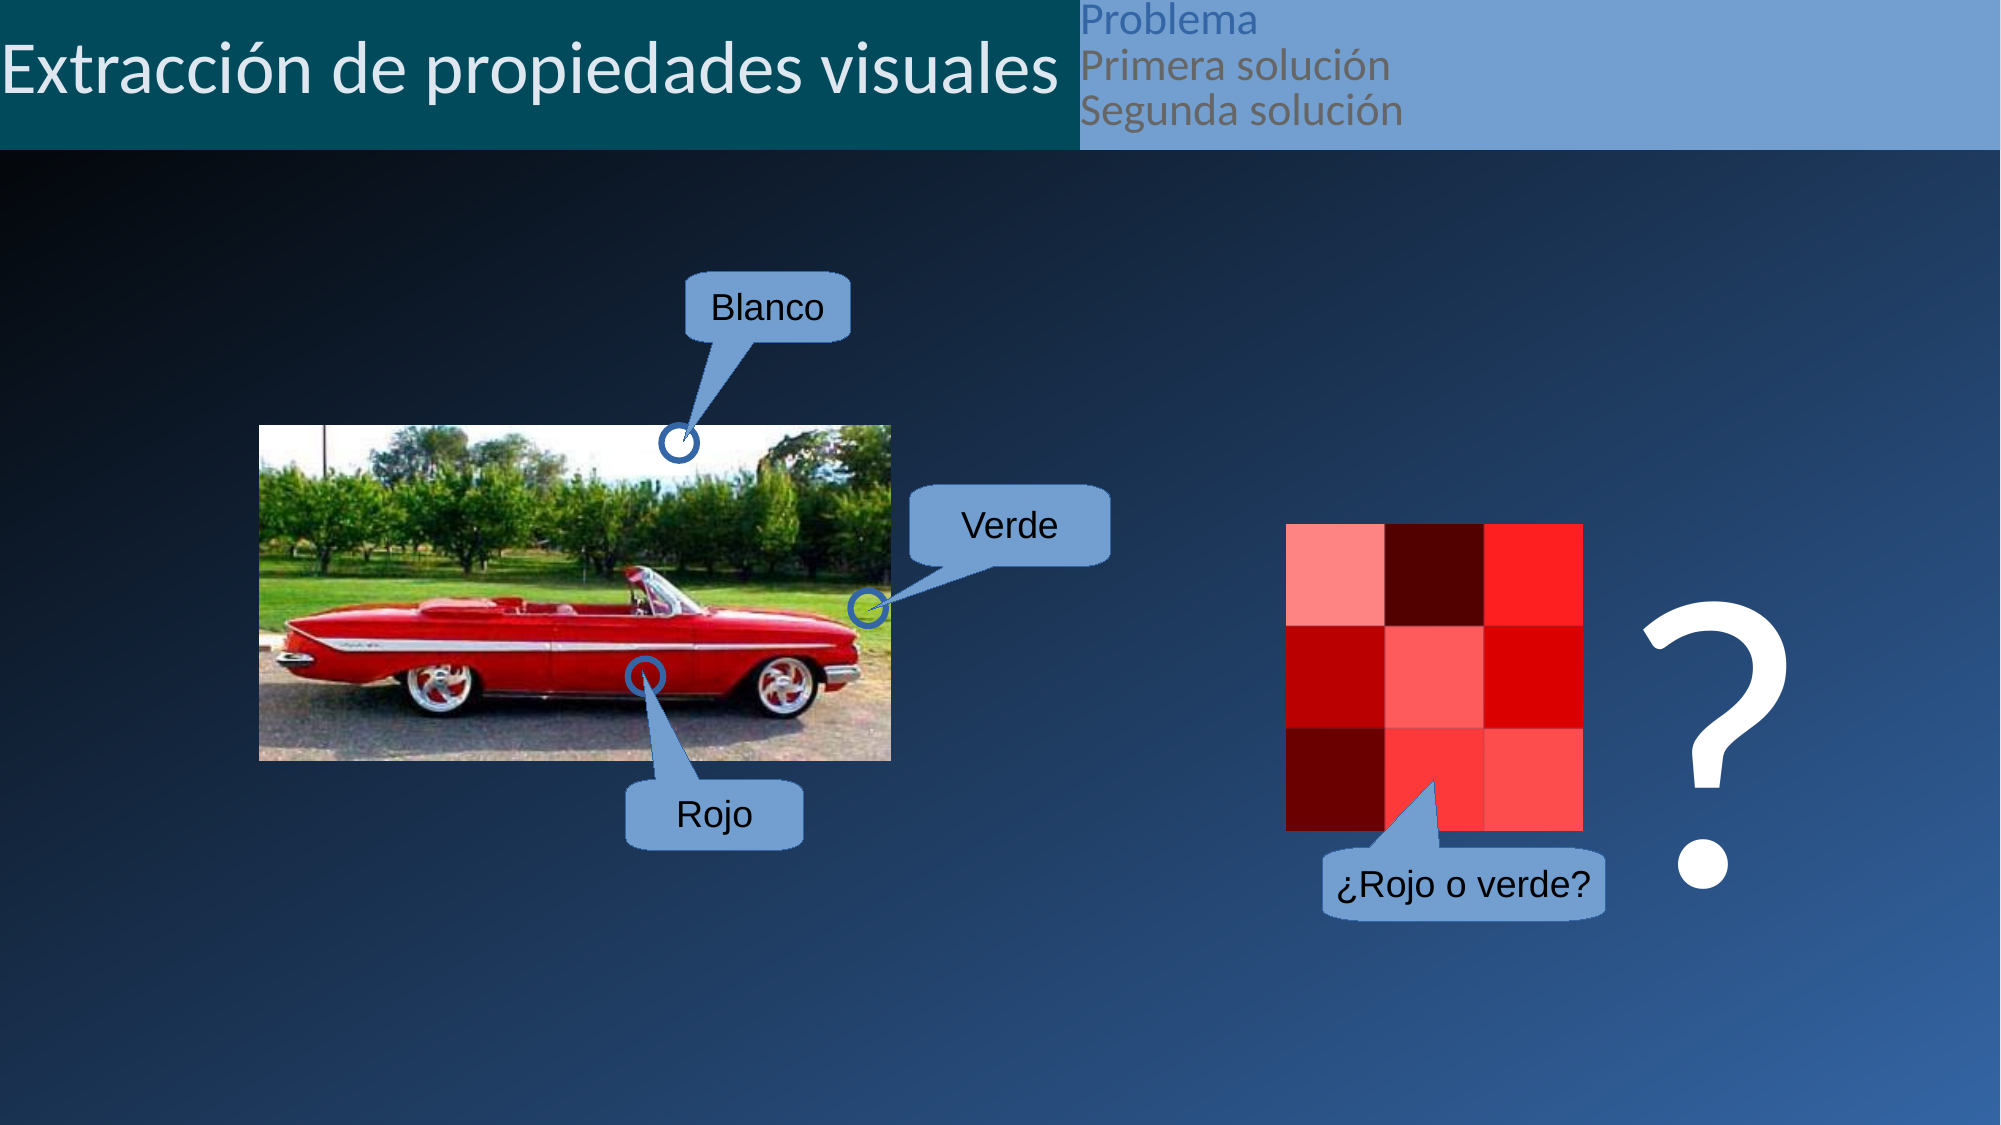

# Extracción de propiedades visuales
Problema
Primera solución
Segunda solución
Blanco
Verde
?
Rojo
¿Rojo o verde?